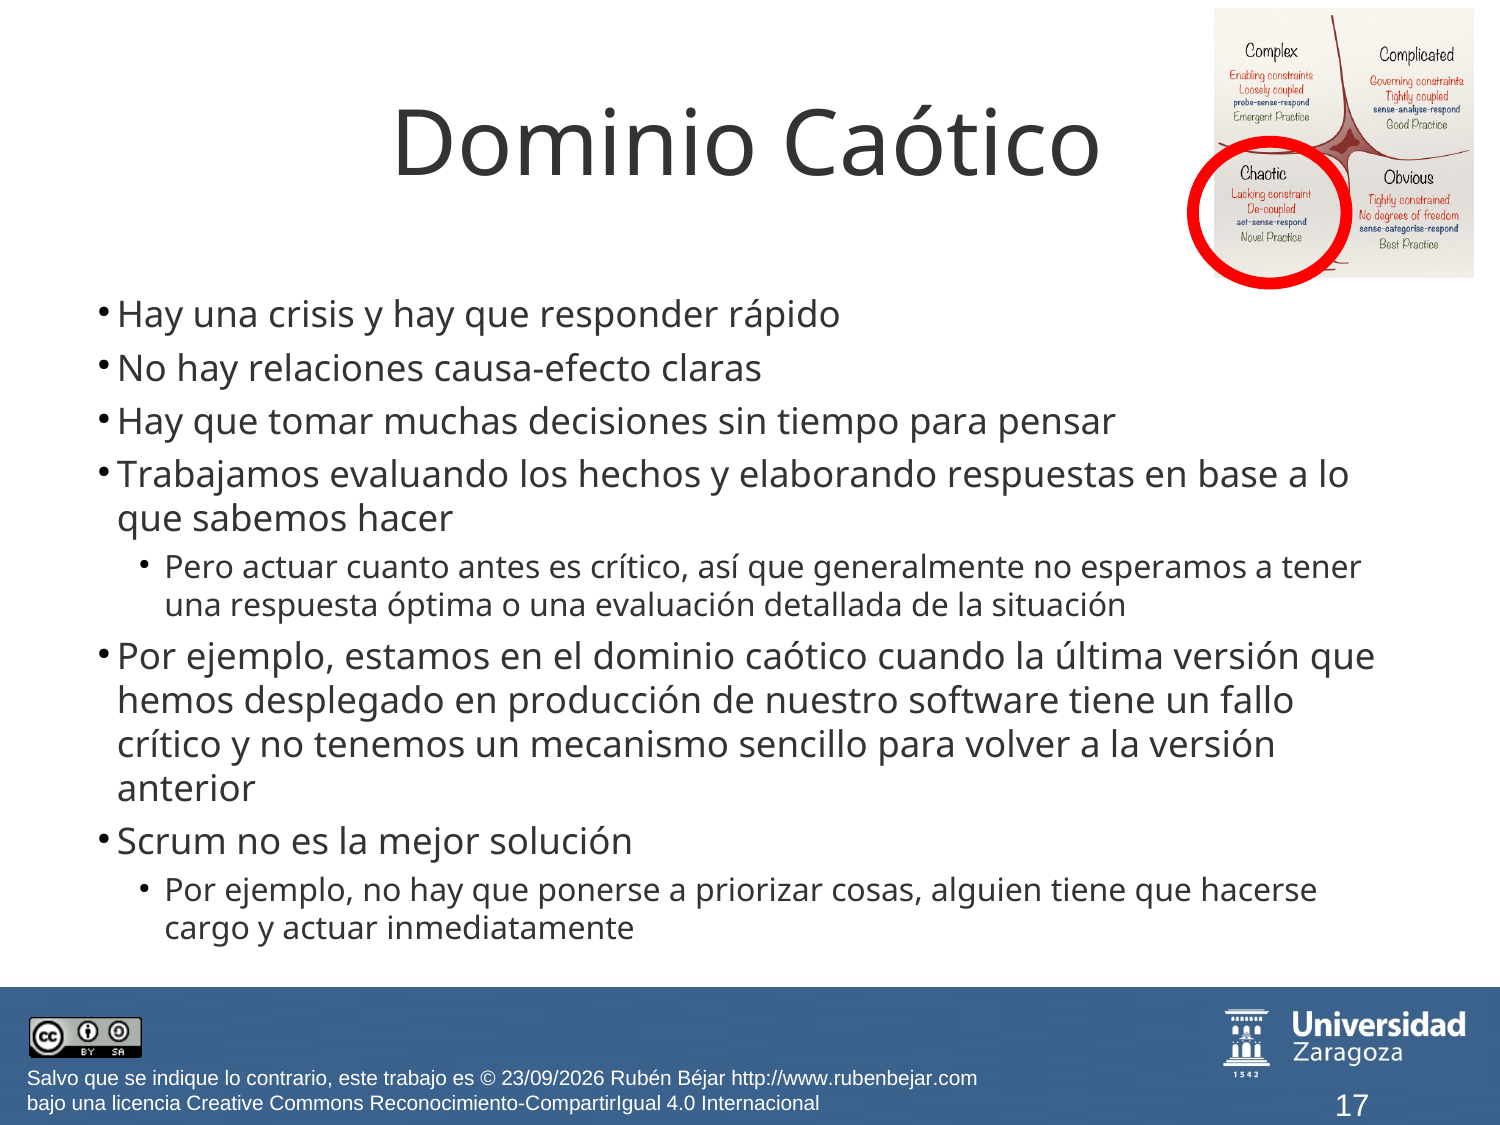

# Dominio Caótico
Hay una crisis y hay que responder rápido
No hay relaciones causa-efecto claras
Hay que tomar muchas decisiones sin tiempo para pensar
Trabajamos evaluando los hechos y elaborando respuestas en base a lo que sabemos hacer
Pero actuar cuanto antes es crítico, así que generalmente no esperamos a tener una respuesta óptima o una evaluación detallada de la situación
Por ejemplo, estamos en el dominio caótico cuando la última versión que hemos desplegado en producción de nuestro software tiene un fallo crítico y no tenemos un mecanismo sencillo para volver a la versión anterior
Scrum no es la mejor solución
Por ejemplo, no hay que ponerse a priorizar cosas, alguien tiene que hacerse cargo y actuar inmediatamente